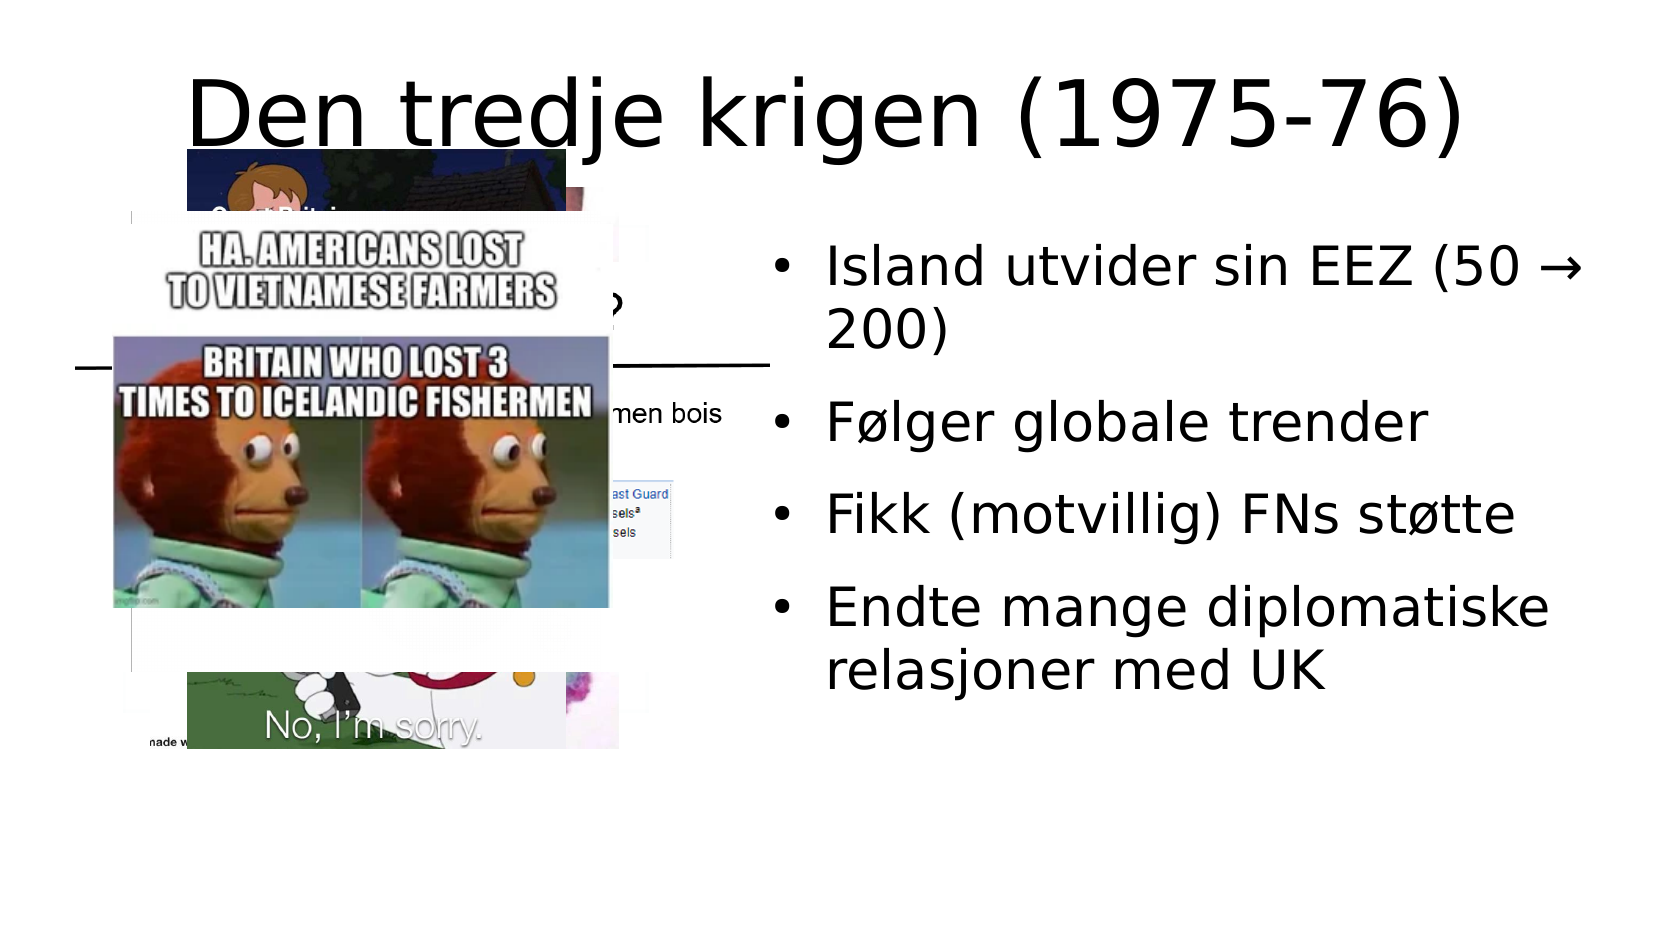

# Den tredje krigen (1975-76)
Island utvider sin EEZ (50 → 200)
Følger globale trender
Fikk (motvillig) FNs støtte
Endte mange diplomatiske relasjoner med UK